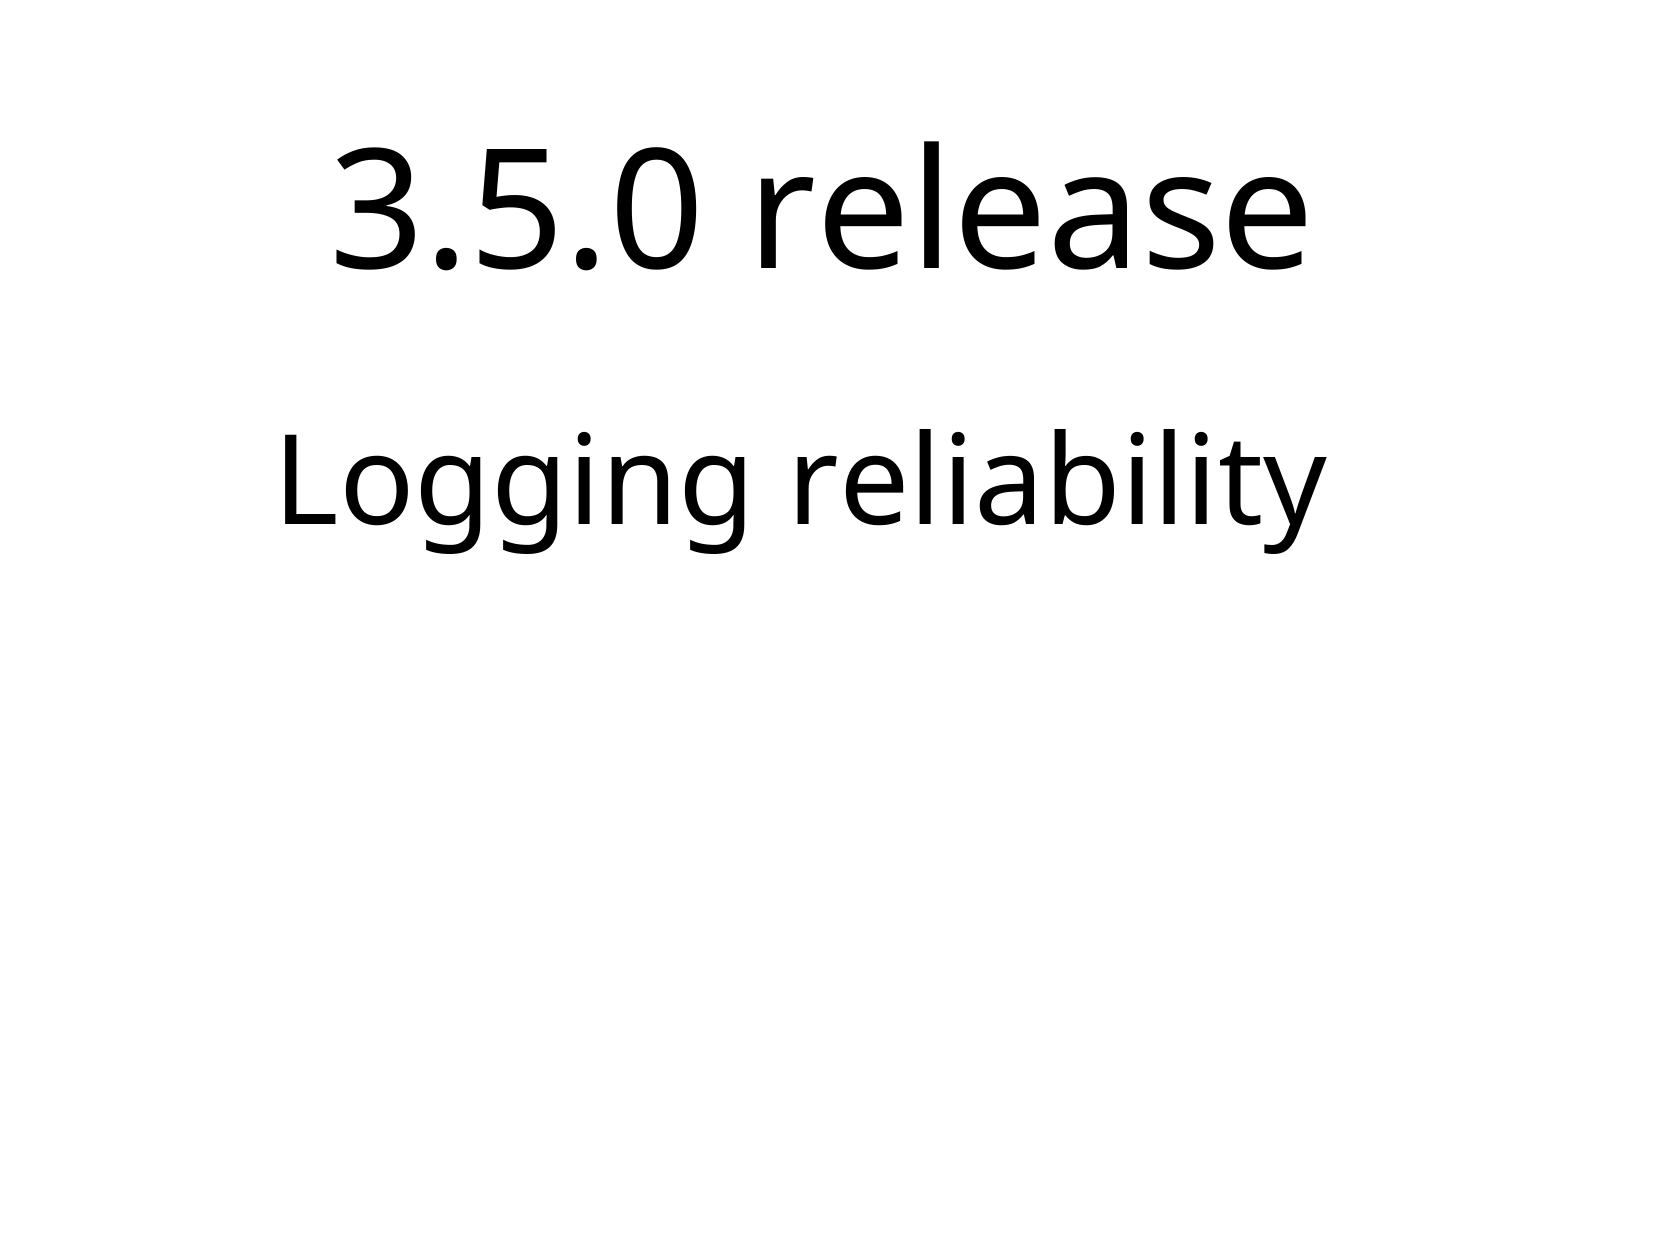

3.5.0 release
Logging reliability
2.6.20 to 2.6.24-rc8